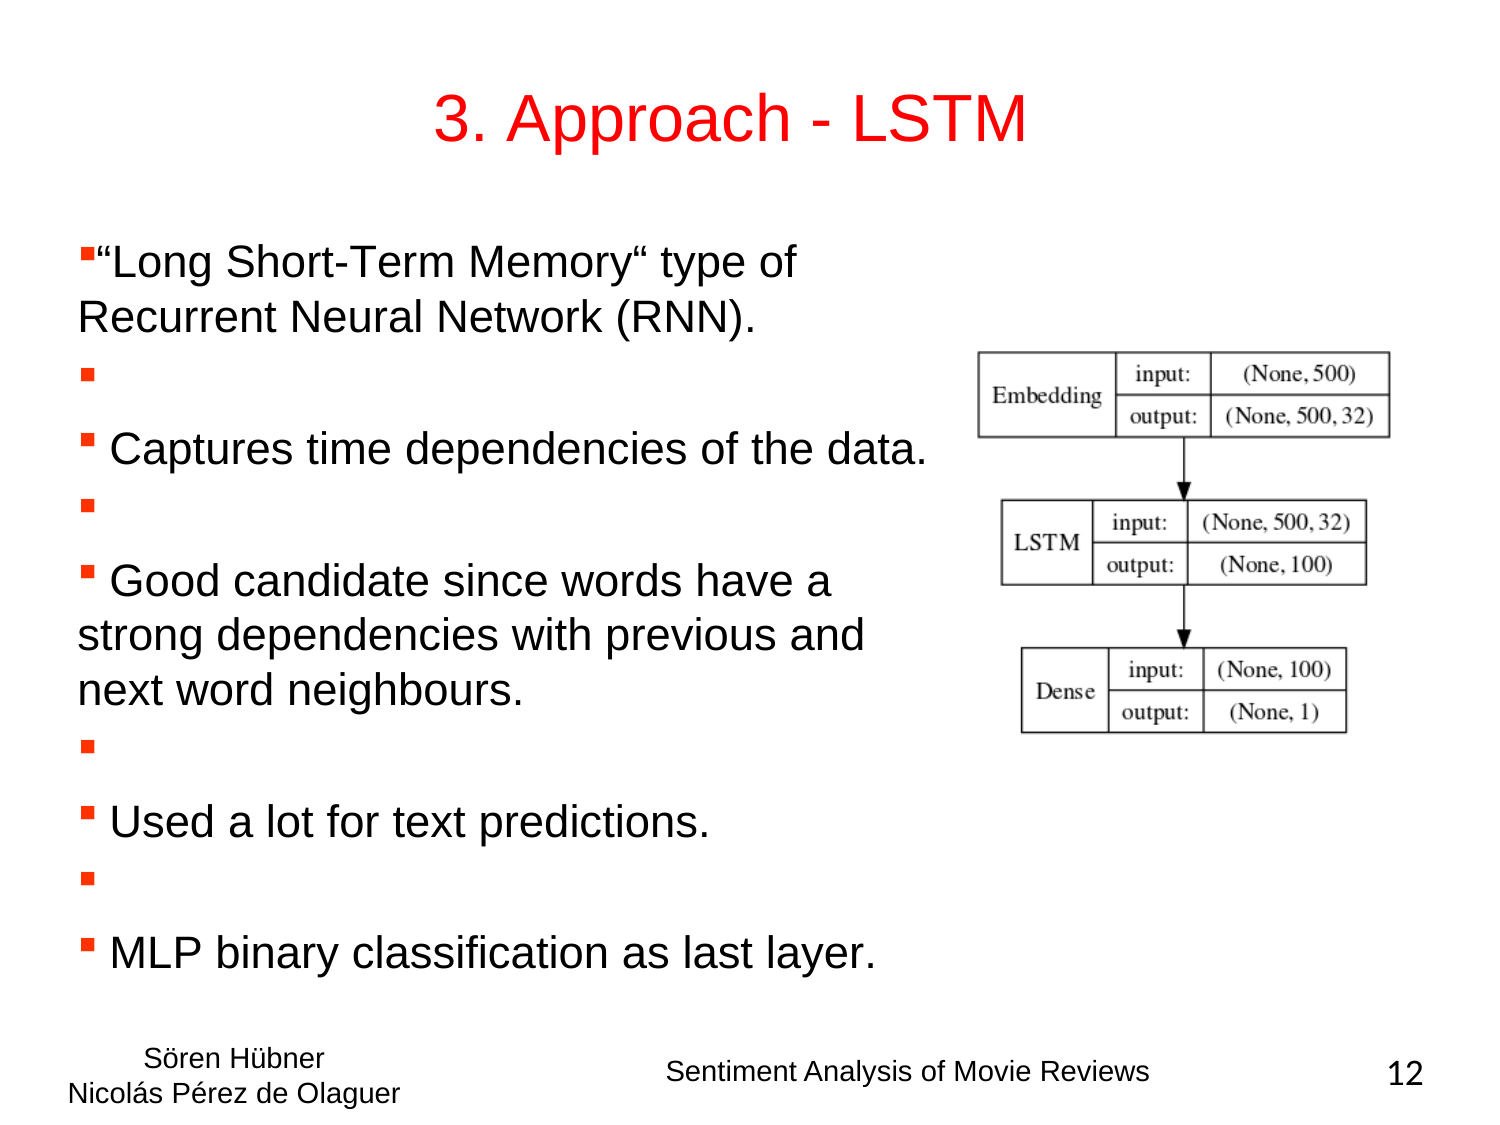

# 3. Approach - LSTM
“Long Short-Term Memory“ type of Recurrent Neural Network (RNN).
 Captures time dependencies of the data.
 Good candidate since words have a strong dependencies with previous and next word neighbours.
 Used a lot for text predictions.
 MLP binary classification as last layer.
Sören Hübner
Nicolás Pérez de Olaguer
Sentiment Analysis of Movie Reviews